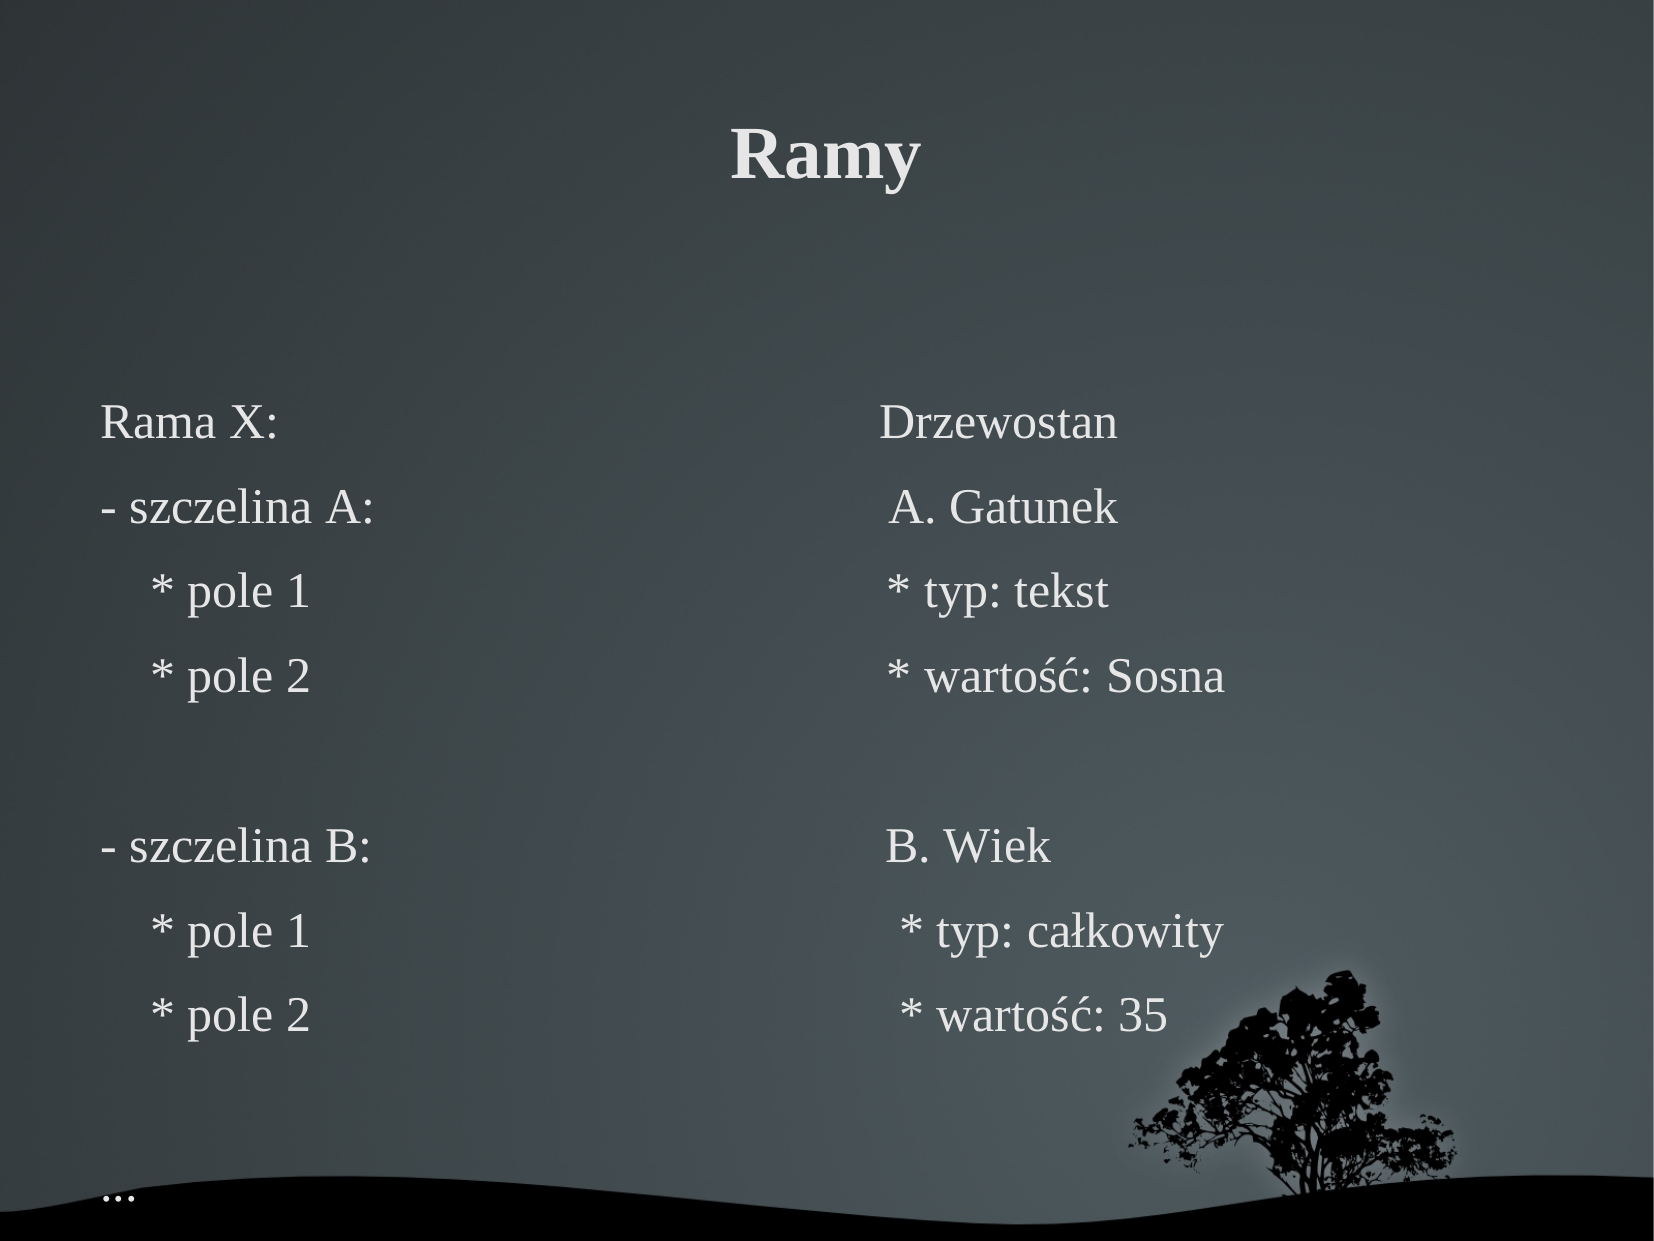

# Ramy
Rama X: Drzewostan
- szczelina A: A. Gatunek
 * pole 1 * typ: tekst
 * pole 2 * wartość: Sosna
- szczelina B: B. Wiek
 * pole 1 * typ: całkowity
 * pole 2 * wartość: 35
...